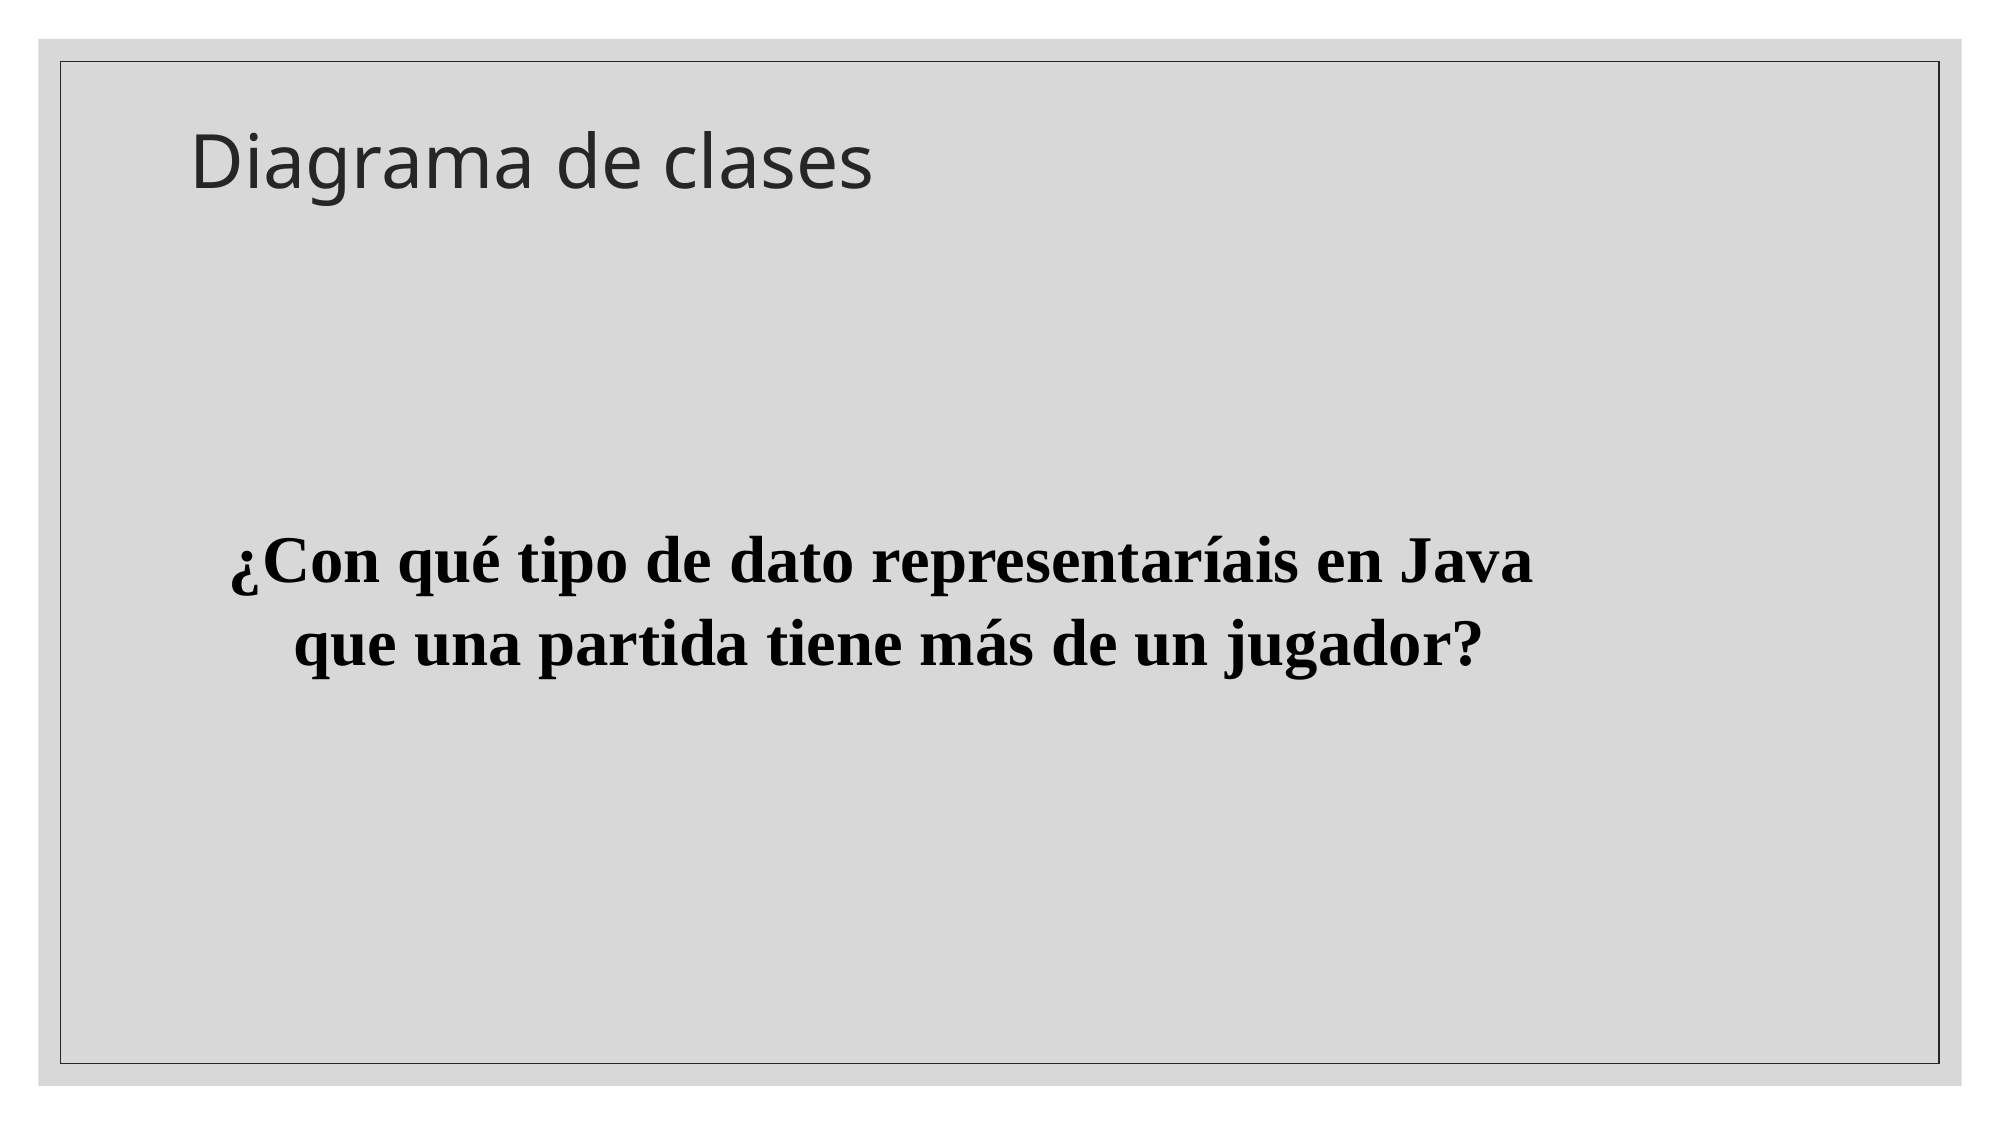

# Diagrama de clases
¿Con qué tipo de dato representaríais en Java
que una partida tiene más de un jugador?